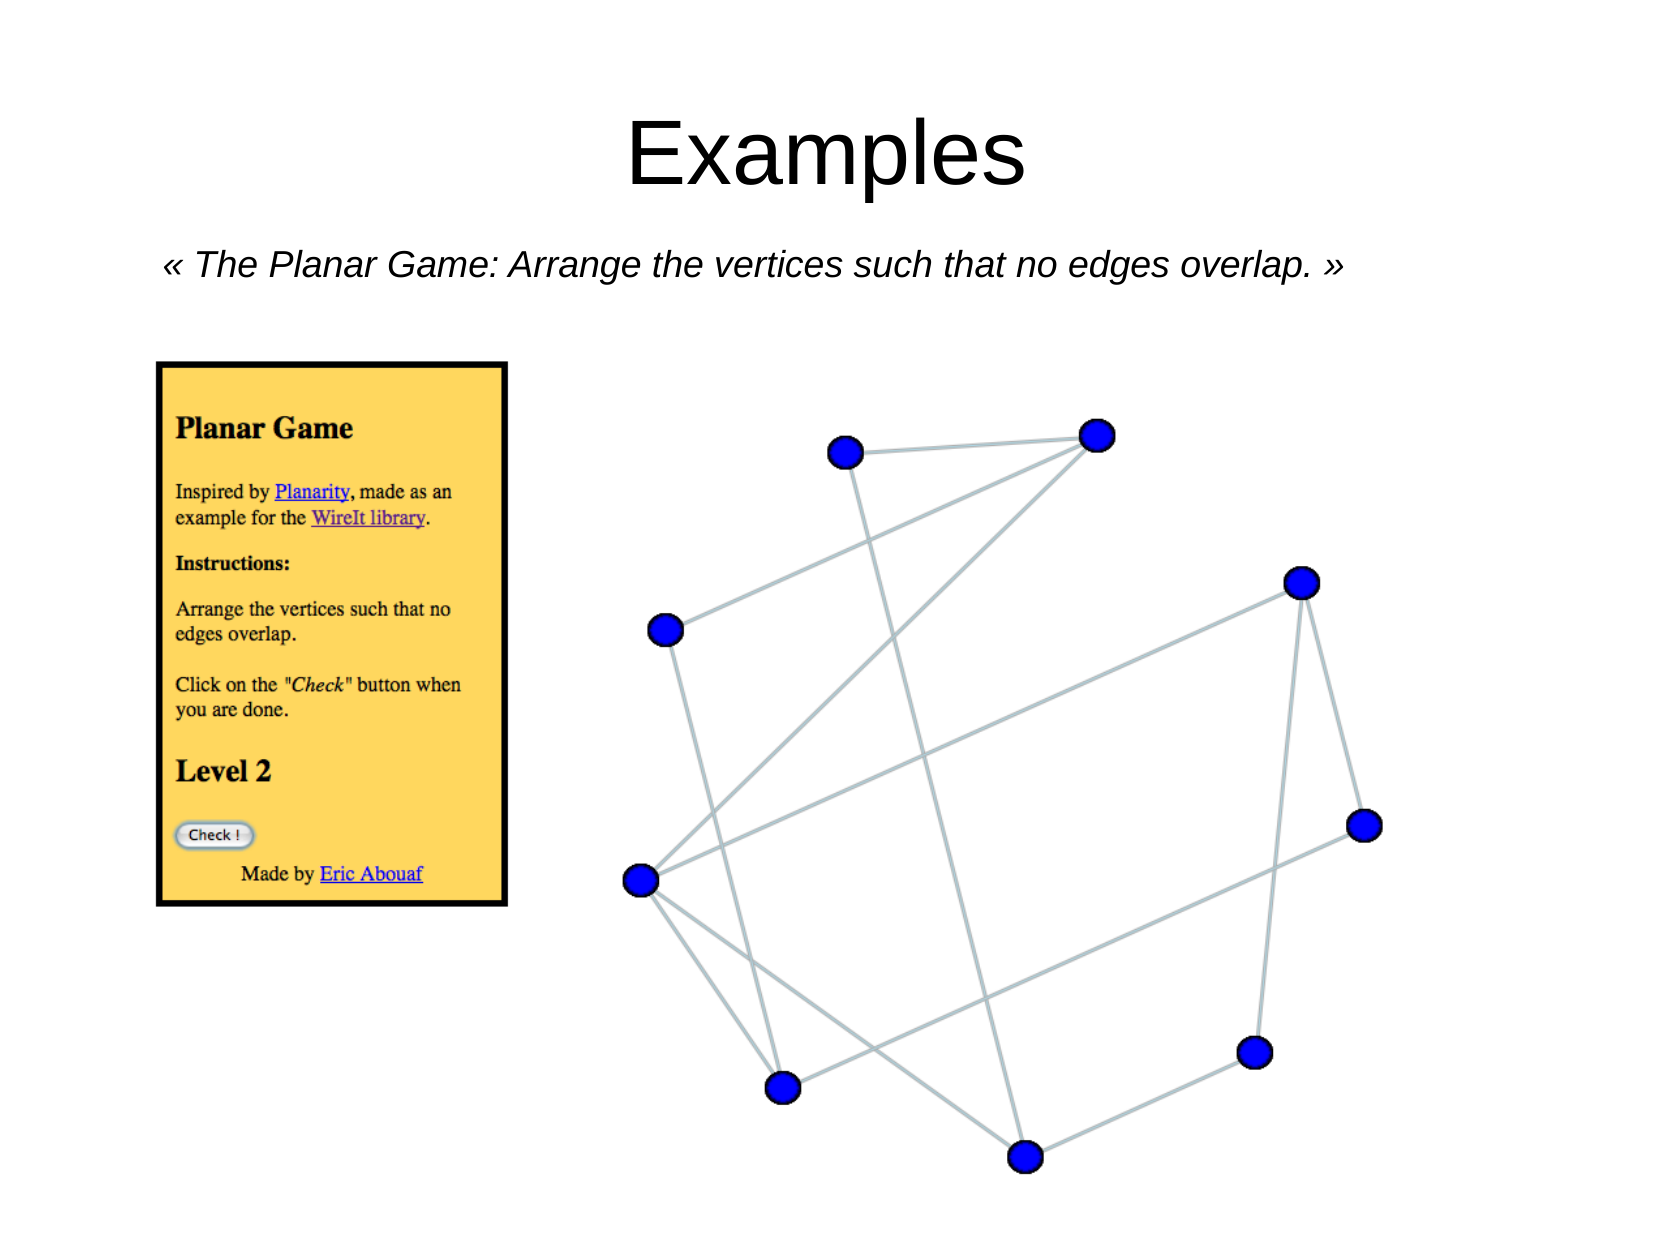

# Examples
« The Planar Game: Arrange the vertices such that no edges overlap. »